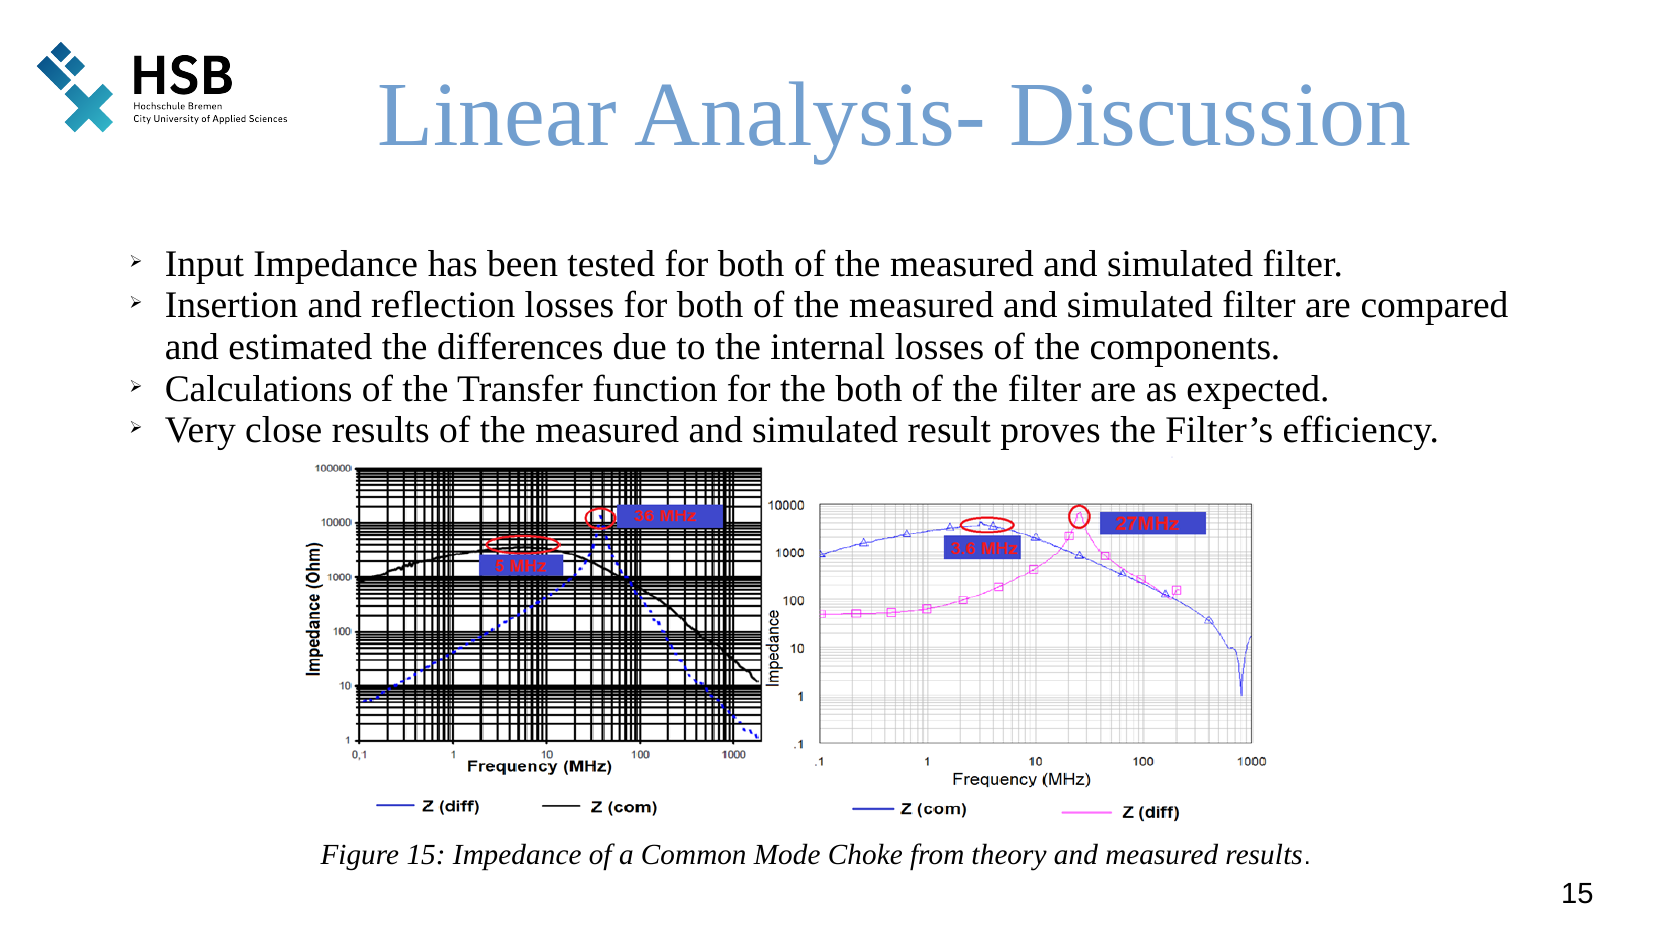

# Linear Analysis- Discussion
Input Impedance has been tested for both of the measured and simulated filter.
Insertion and reflection losses for both of the measured and simulated filter are compared and estimated the differences due to the internal losses of the components.
Calculations of the Transfer function for the both of the filter are as expected.
Very close results of the measured and simulated result proves the Filter’s efficiency.
Figure 15: Impedance of a Common Mode Choke from theory and measured results.